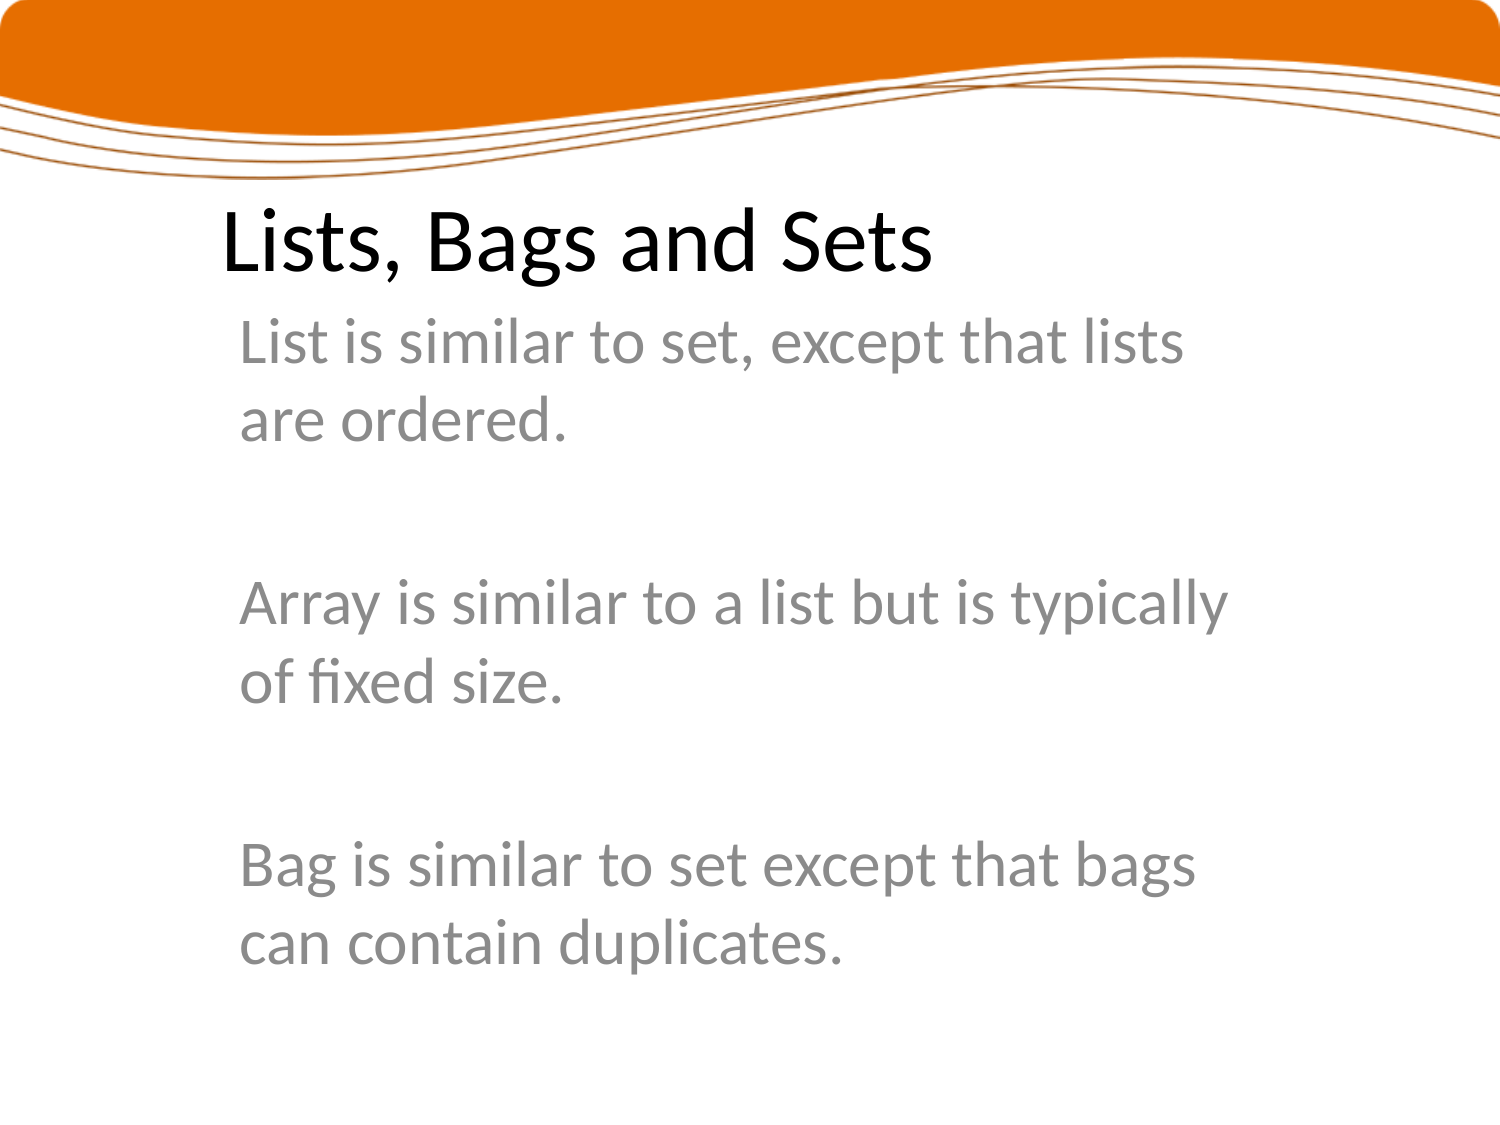

Lists, Bags and Sets
List is similar to set, except that lists are ordered.
Array is similar to a list but is typically of fixed size.
Bag is similar to set except that bags can contain duplicates.